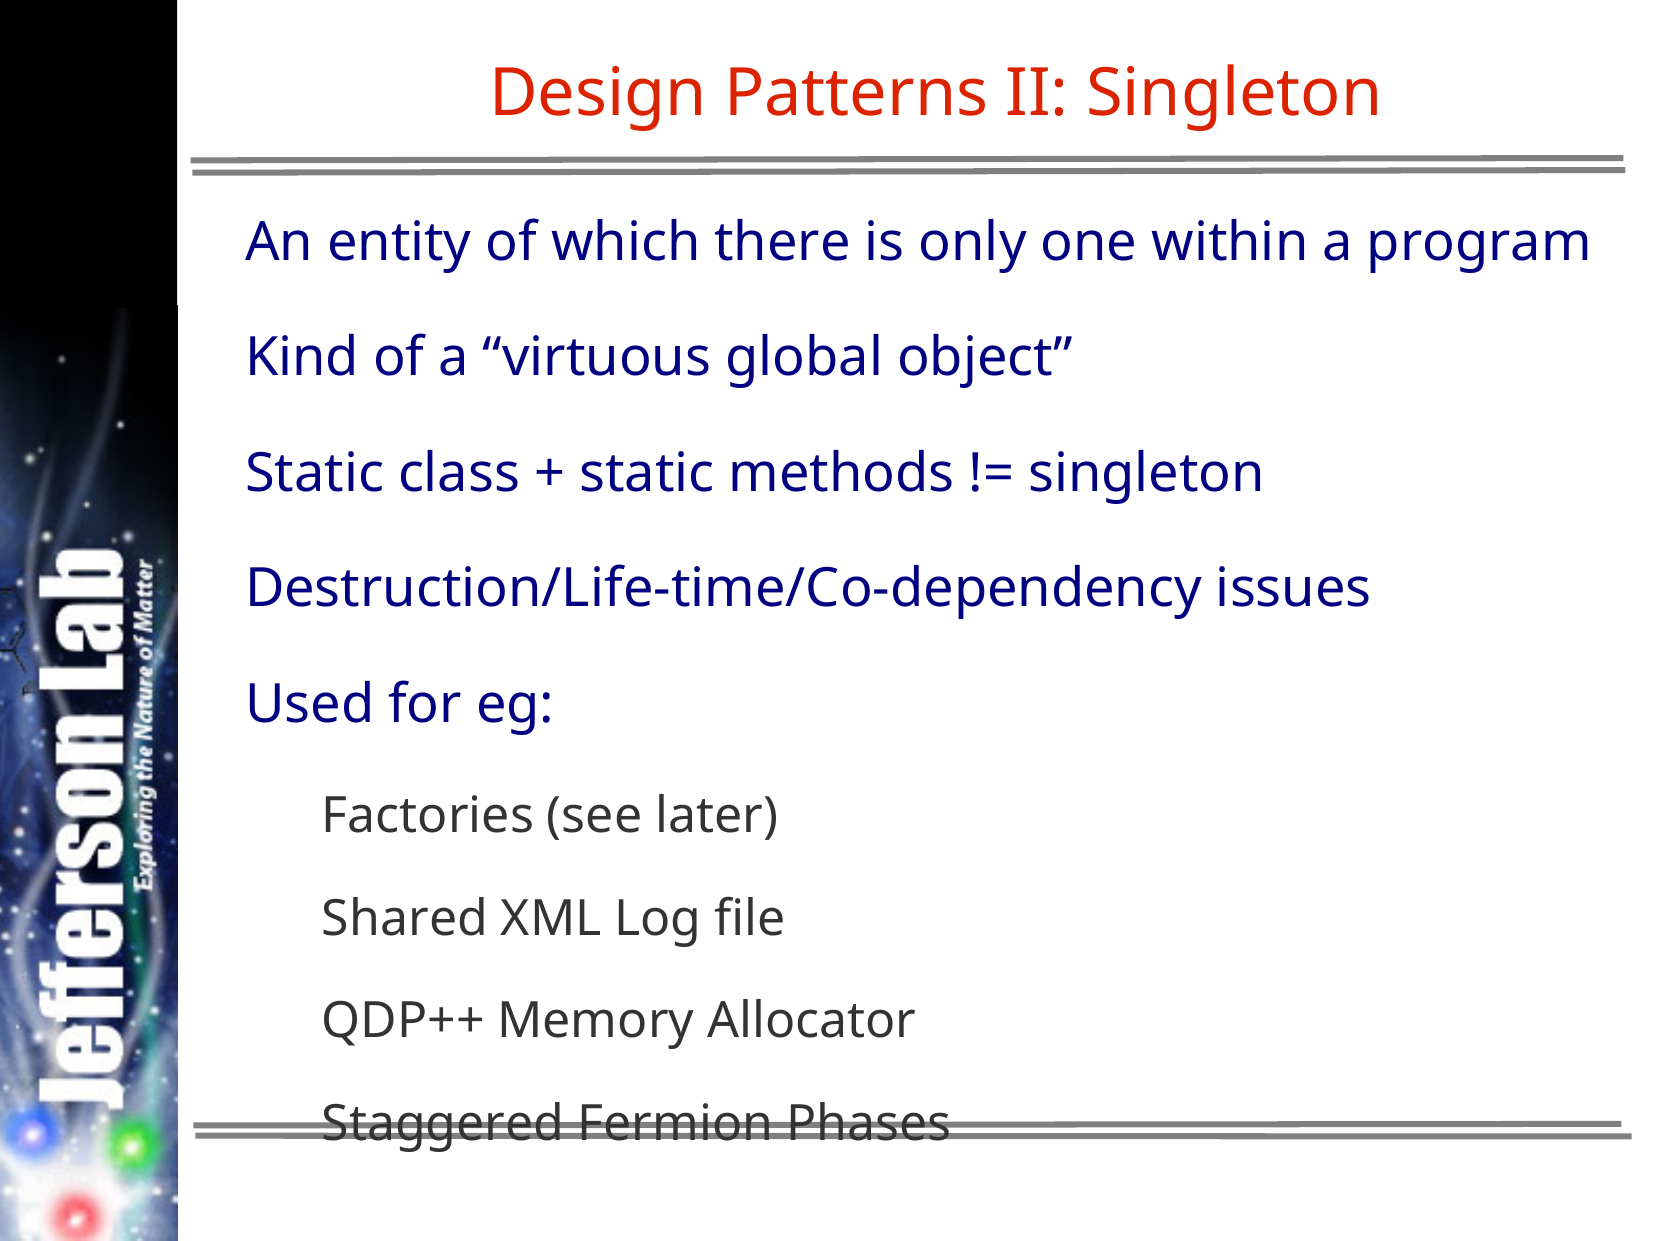

# Design Patterns II: Singleton
An entity of which there is only one within a program
Kind of a “virtuous global object”
Static class + static methods != singleton
Destruction/Life-time/Co-dependency issues
Used for eg:
Factories (see later)
Shared XML Log file
QDP++ Memory Allocator
Staggered Fermion Phases